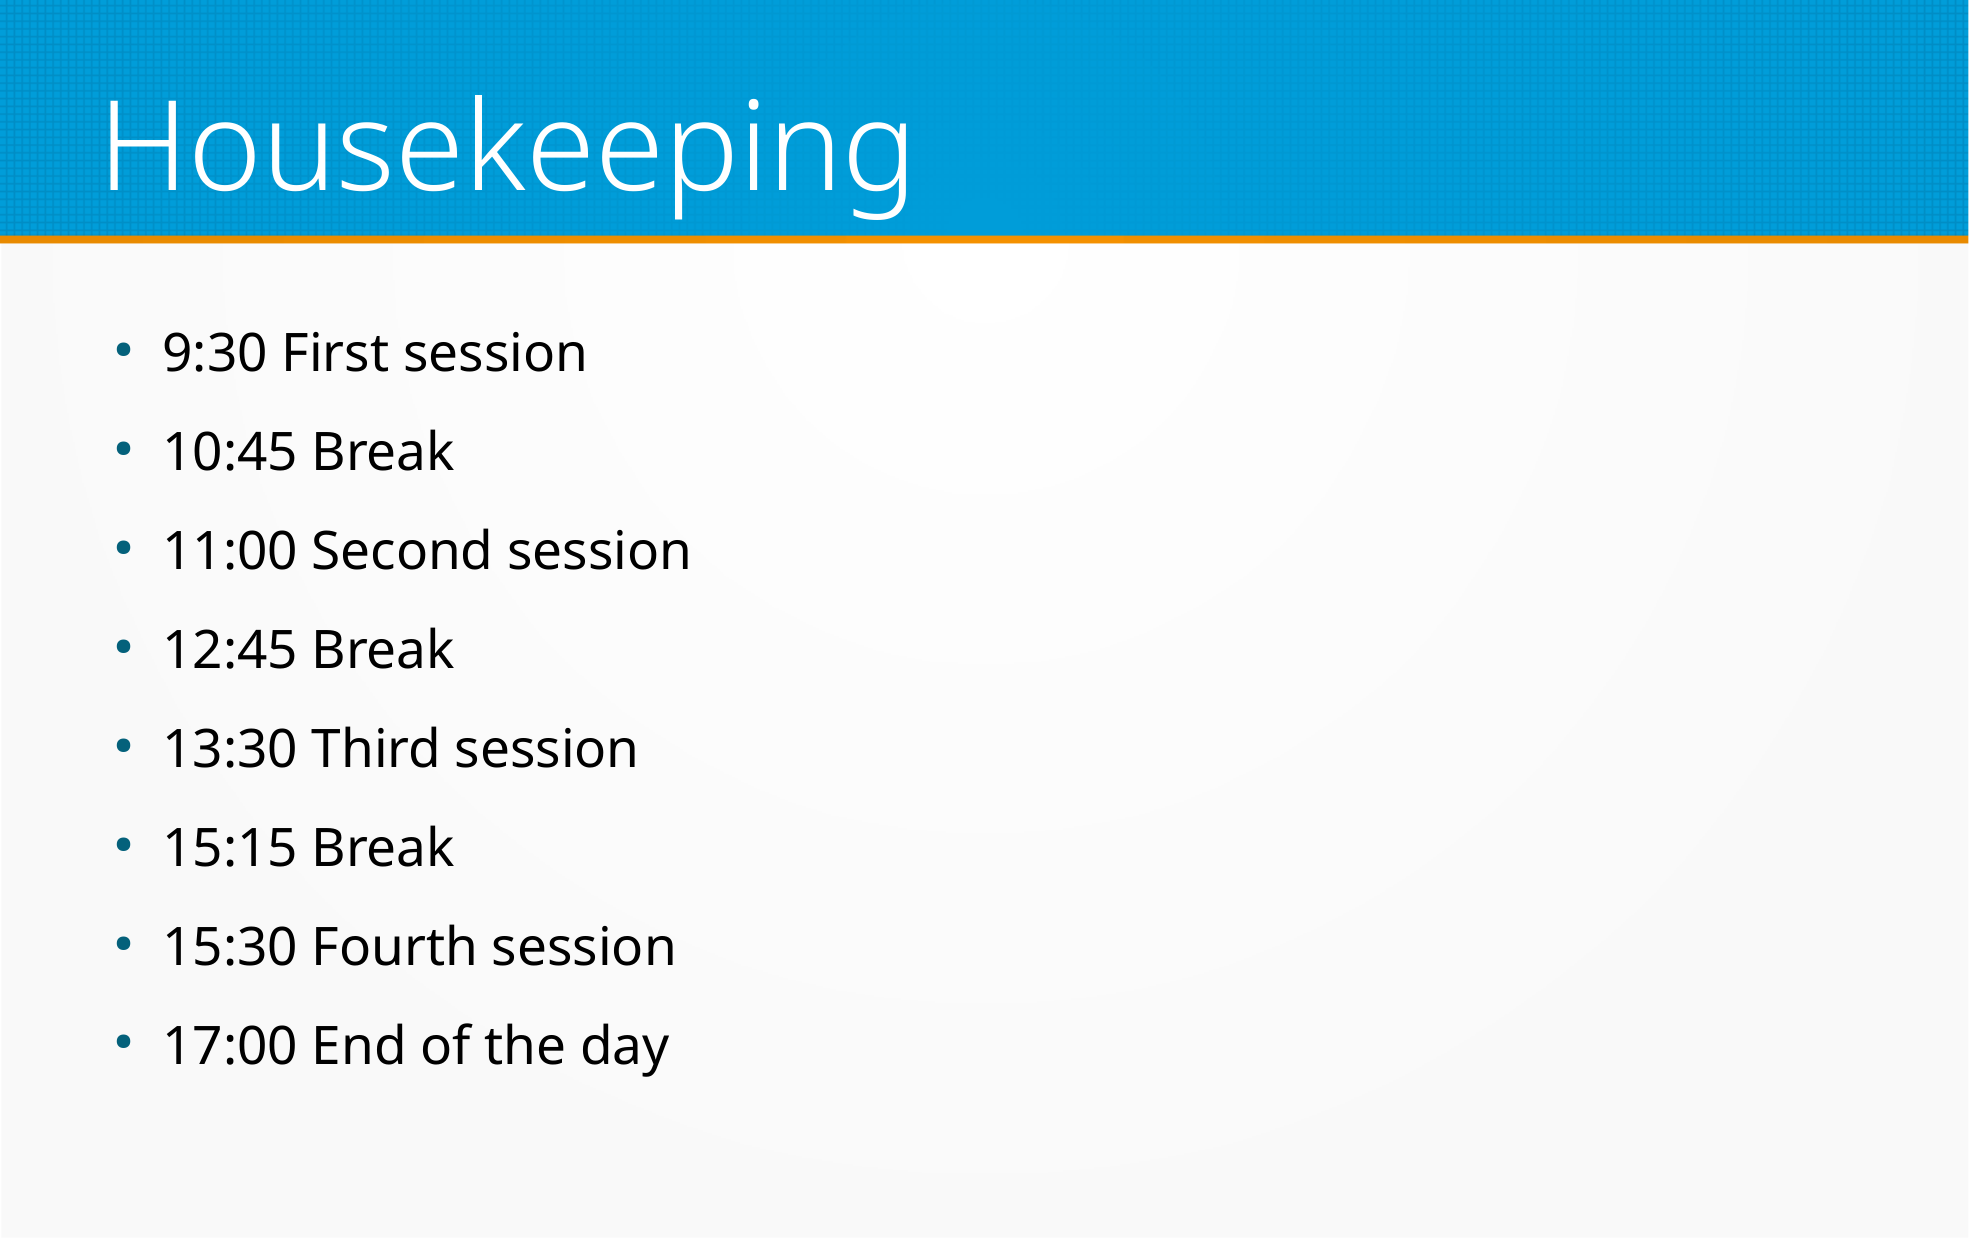

# Housekeeping
9:30 First session
10:45 Break
11:00 Second session
12:45 Break
13:30 Third session
15:15 Break
15:30 Fourth session
17:00 End of the day